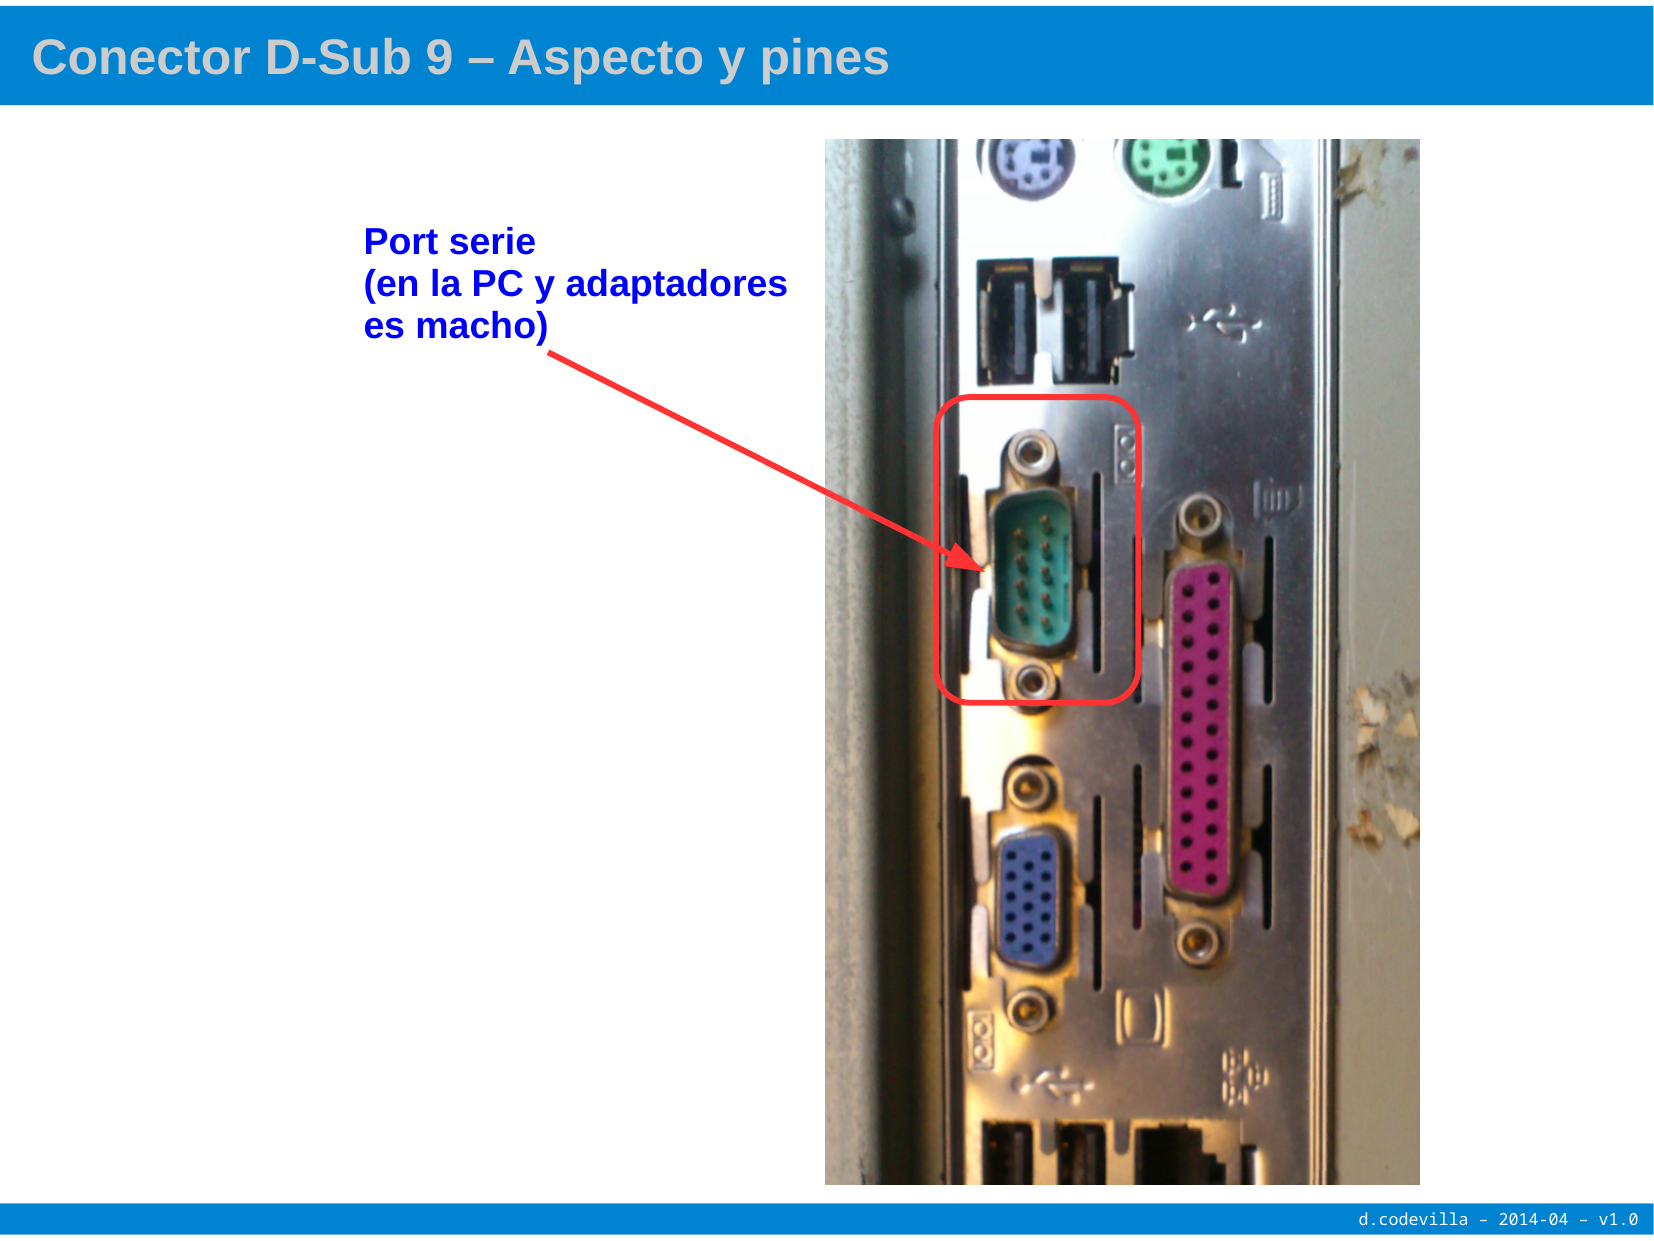

Conector D-Sub 9 – Aspecto y pines
Port serie
(en la PC y adaptadores
es macho)